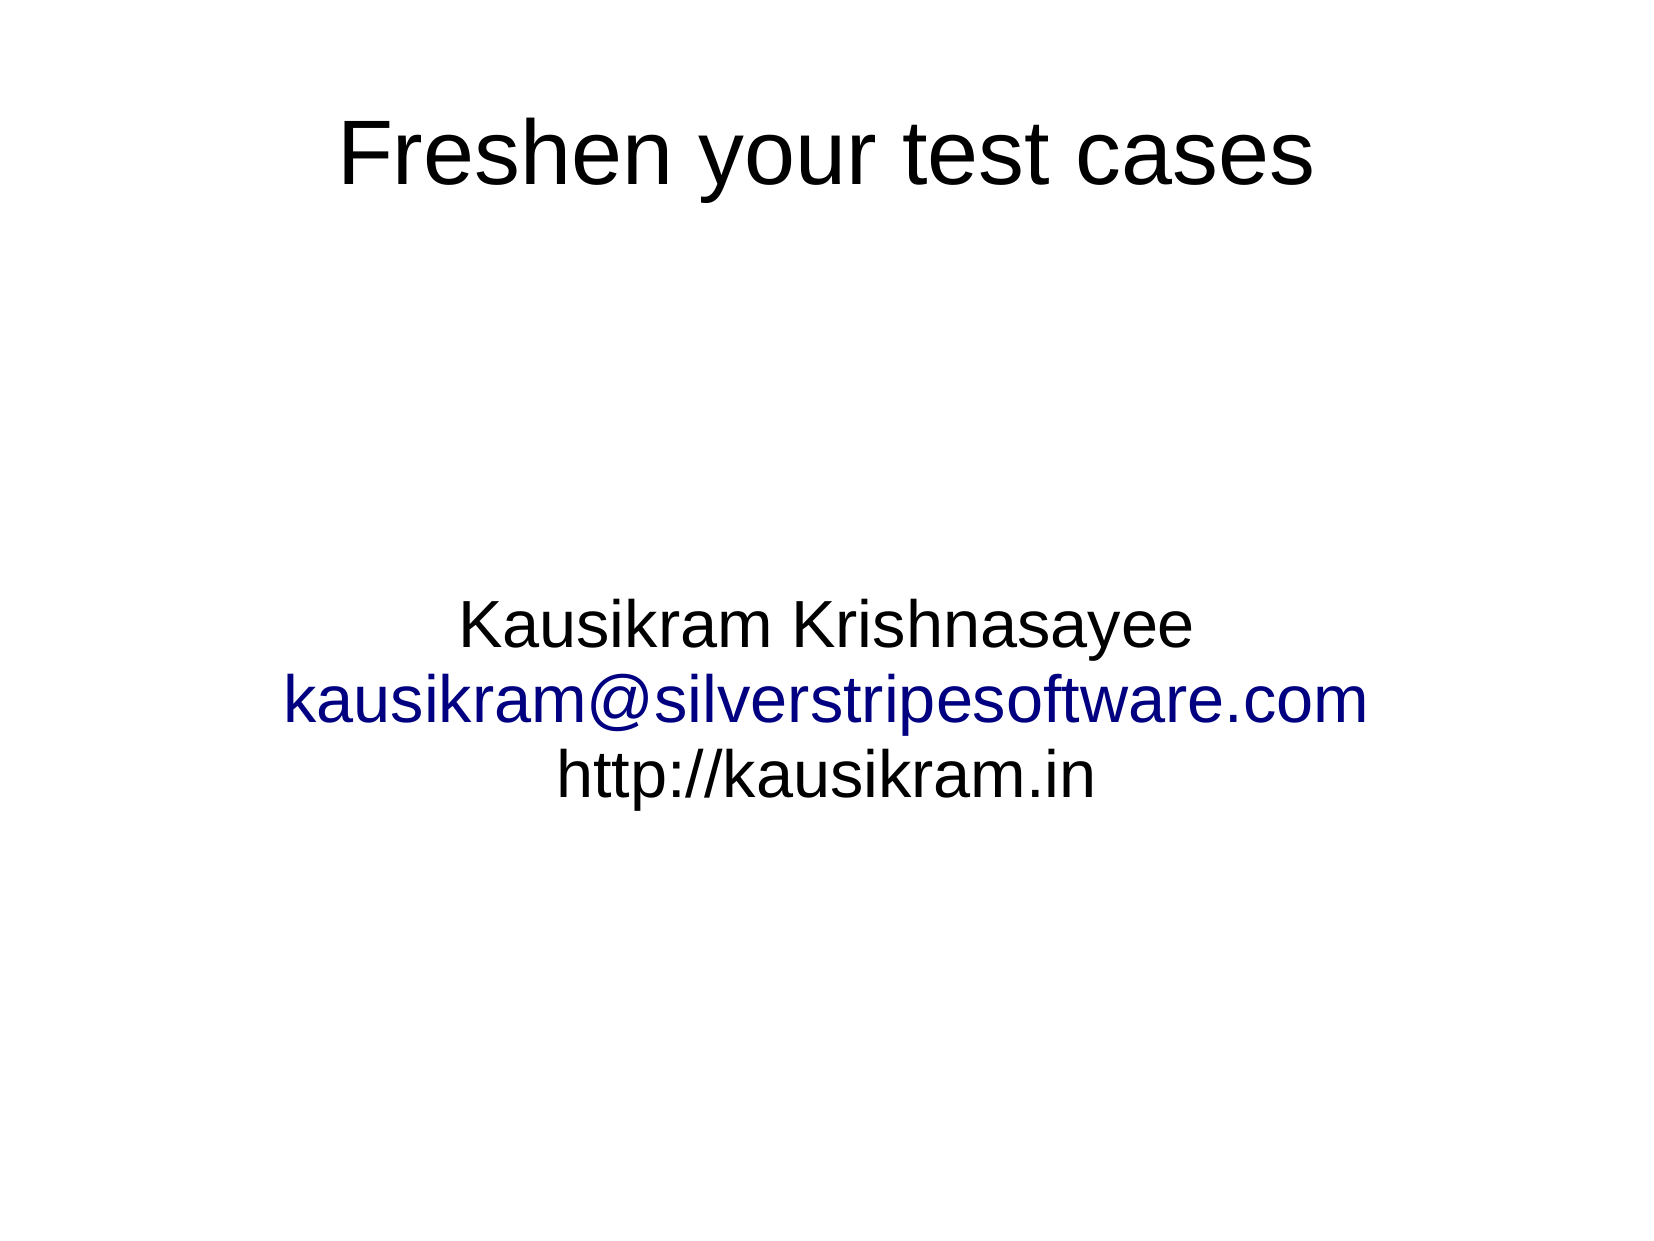

# Freshen your test cases
Kausikram Krishnasayee
kausikram@silverstripesoftware.com
http://kausikram.in